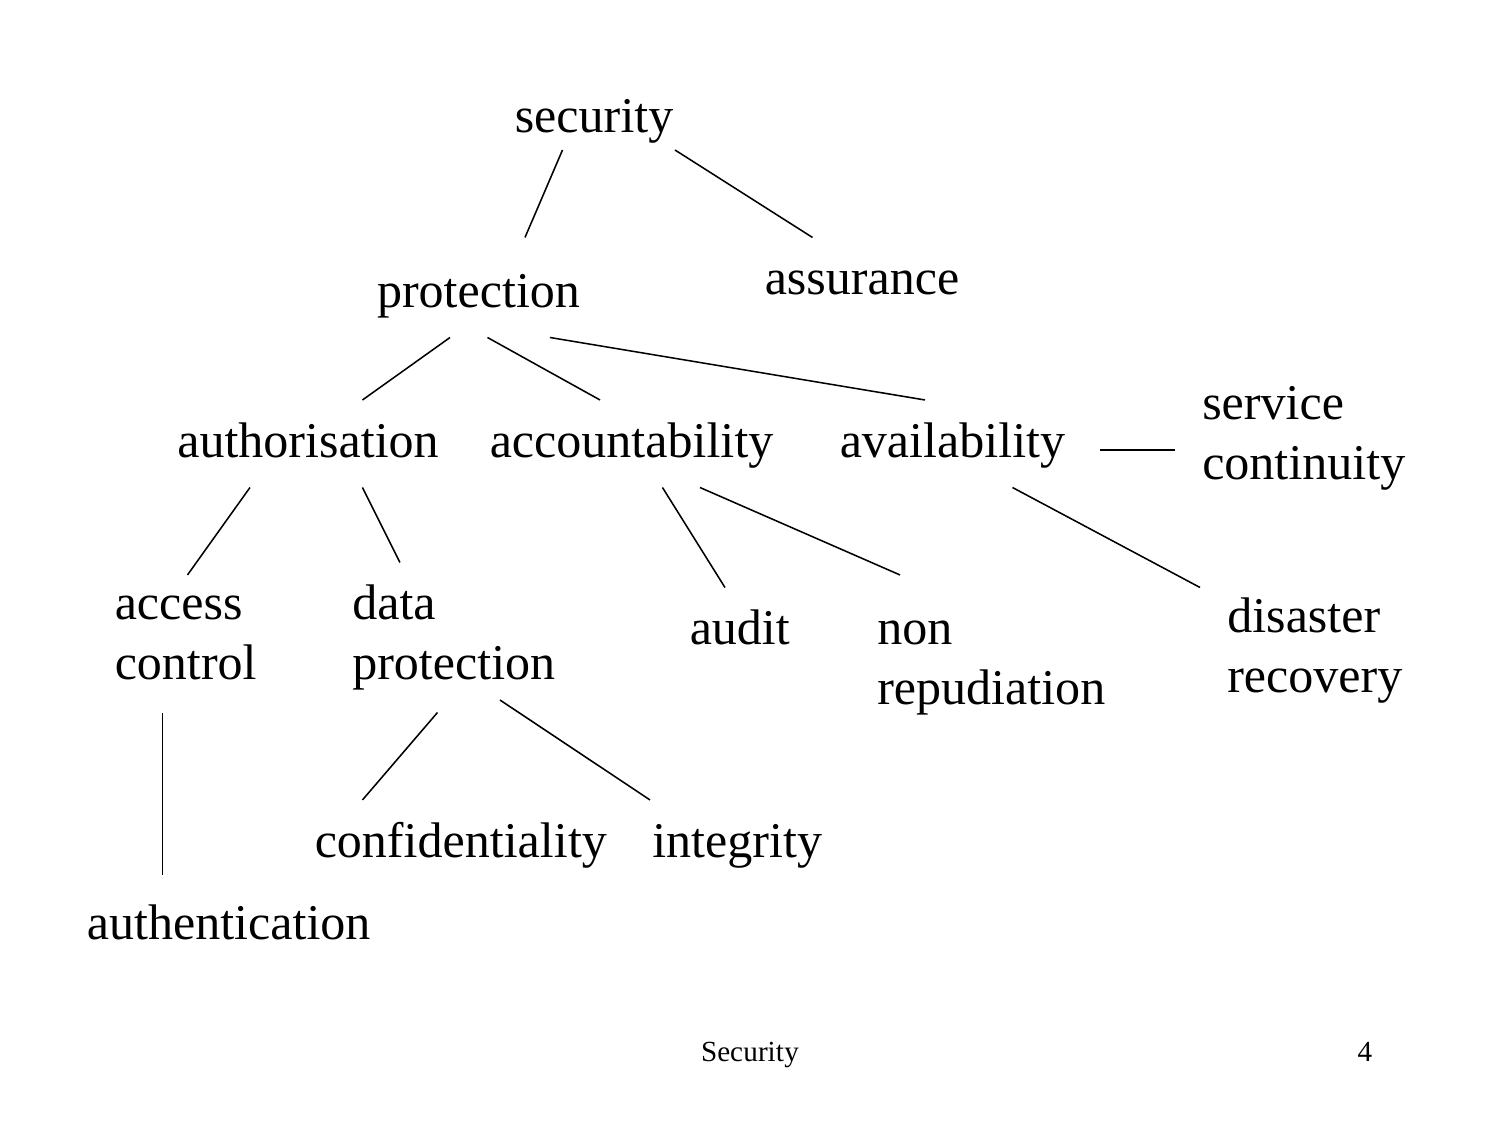

security
assurance
protection
service continuity
authorisation
accountability
availability
access control
data protection
disaster recovery
audit
non repudiation
confidentiality
integrity
authentication
Security
3